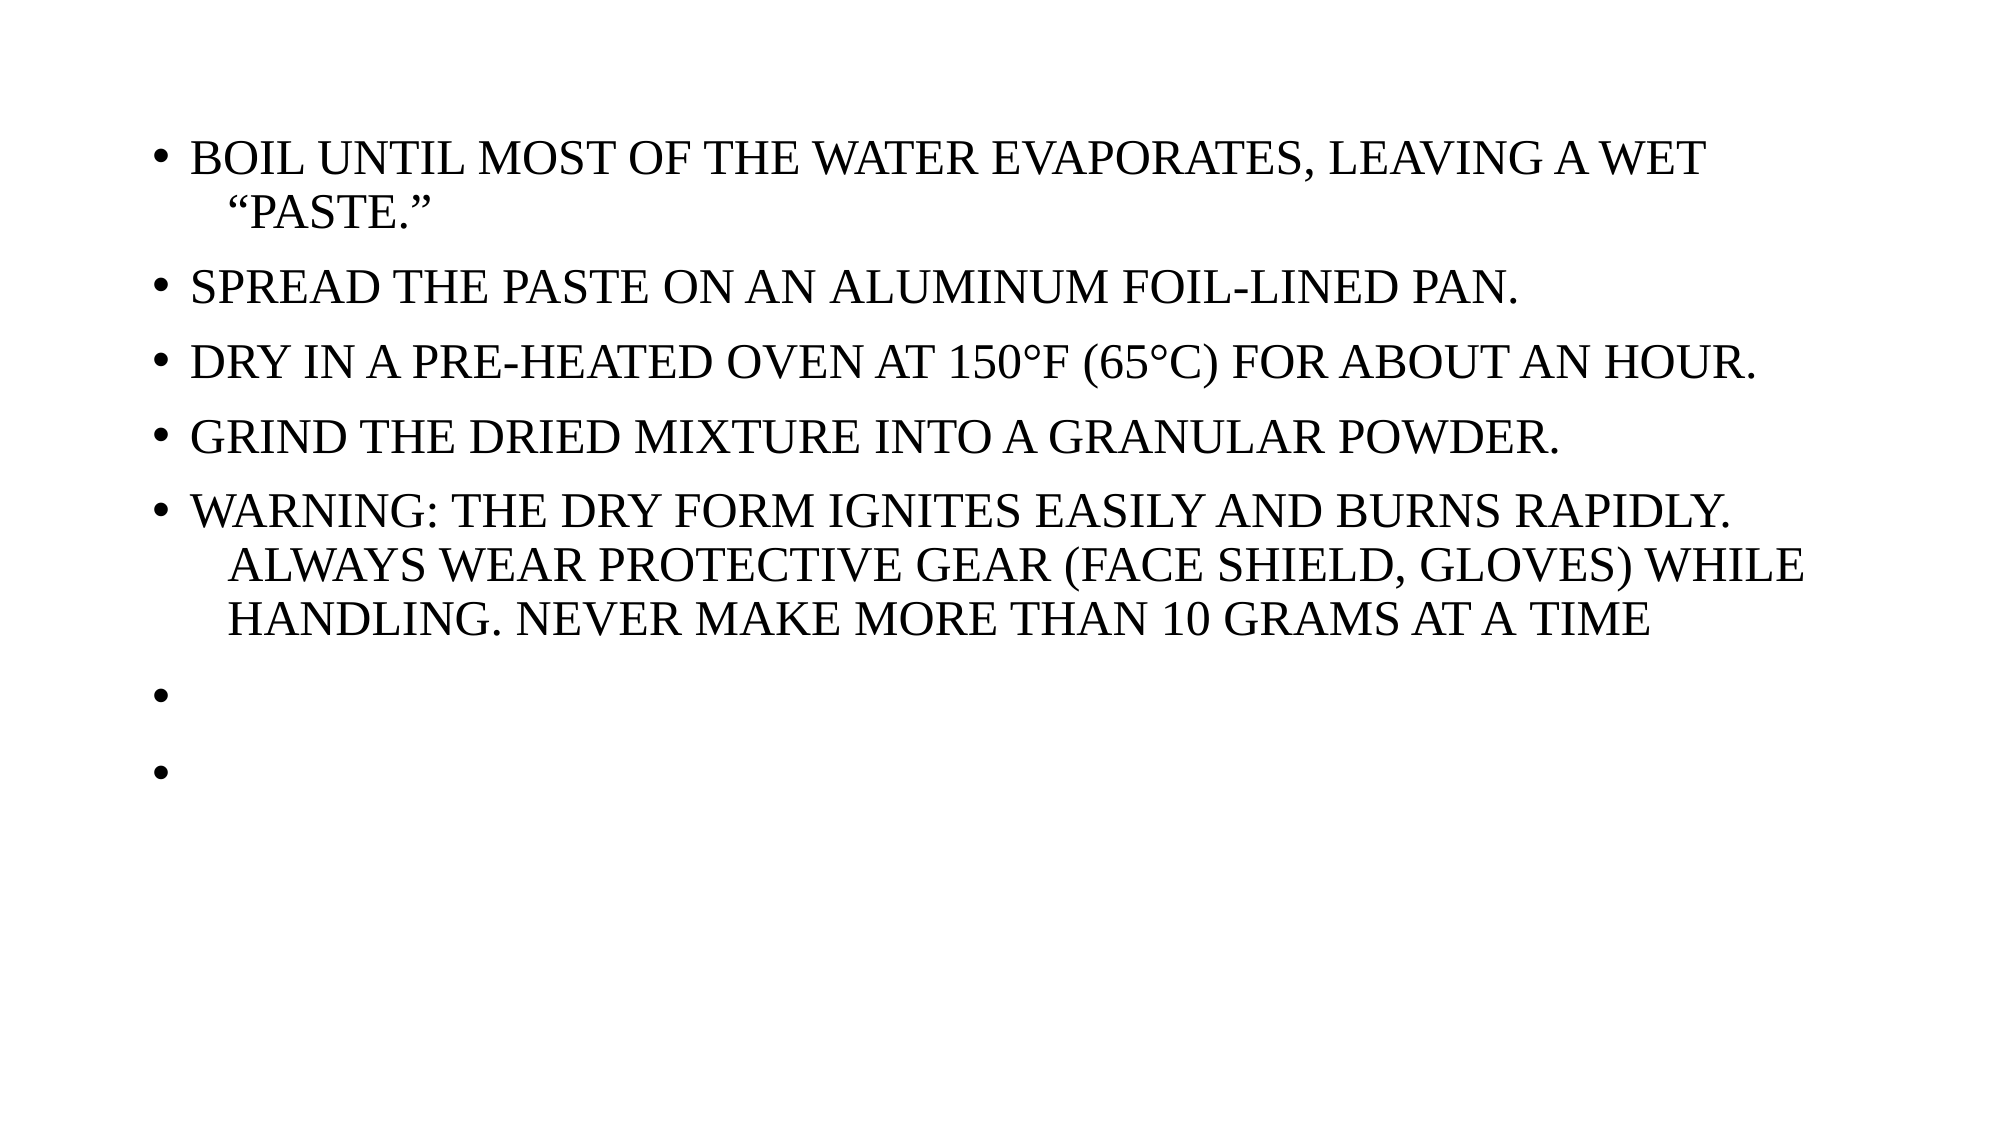

# BOIL UNTIL MOST OF THE WATER EVAPORATES, LEAVING A WET “PASTE.”
SPREAD THE PASTE ON AN ALUMINUM FOIL-LINED PAN.
DRY IN A PRE-HEATED OVEN AT 150°F (65°C) FOR ABOUT AN HOUR.
GRIND THE DRIED MIXTURE INTO A GRANULAR POWDER.
WARNING: THE DRY FORM IGNITES EASILY AND BURNS RAPIDLY. ALWAYS WEAR PROTECTIVE GEAR (FACE SHIELD, GLOVES) WHILE HANDLING. NEVER MAKE MORE THAN 10 GRAMS AT A TIME